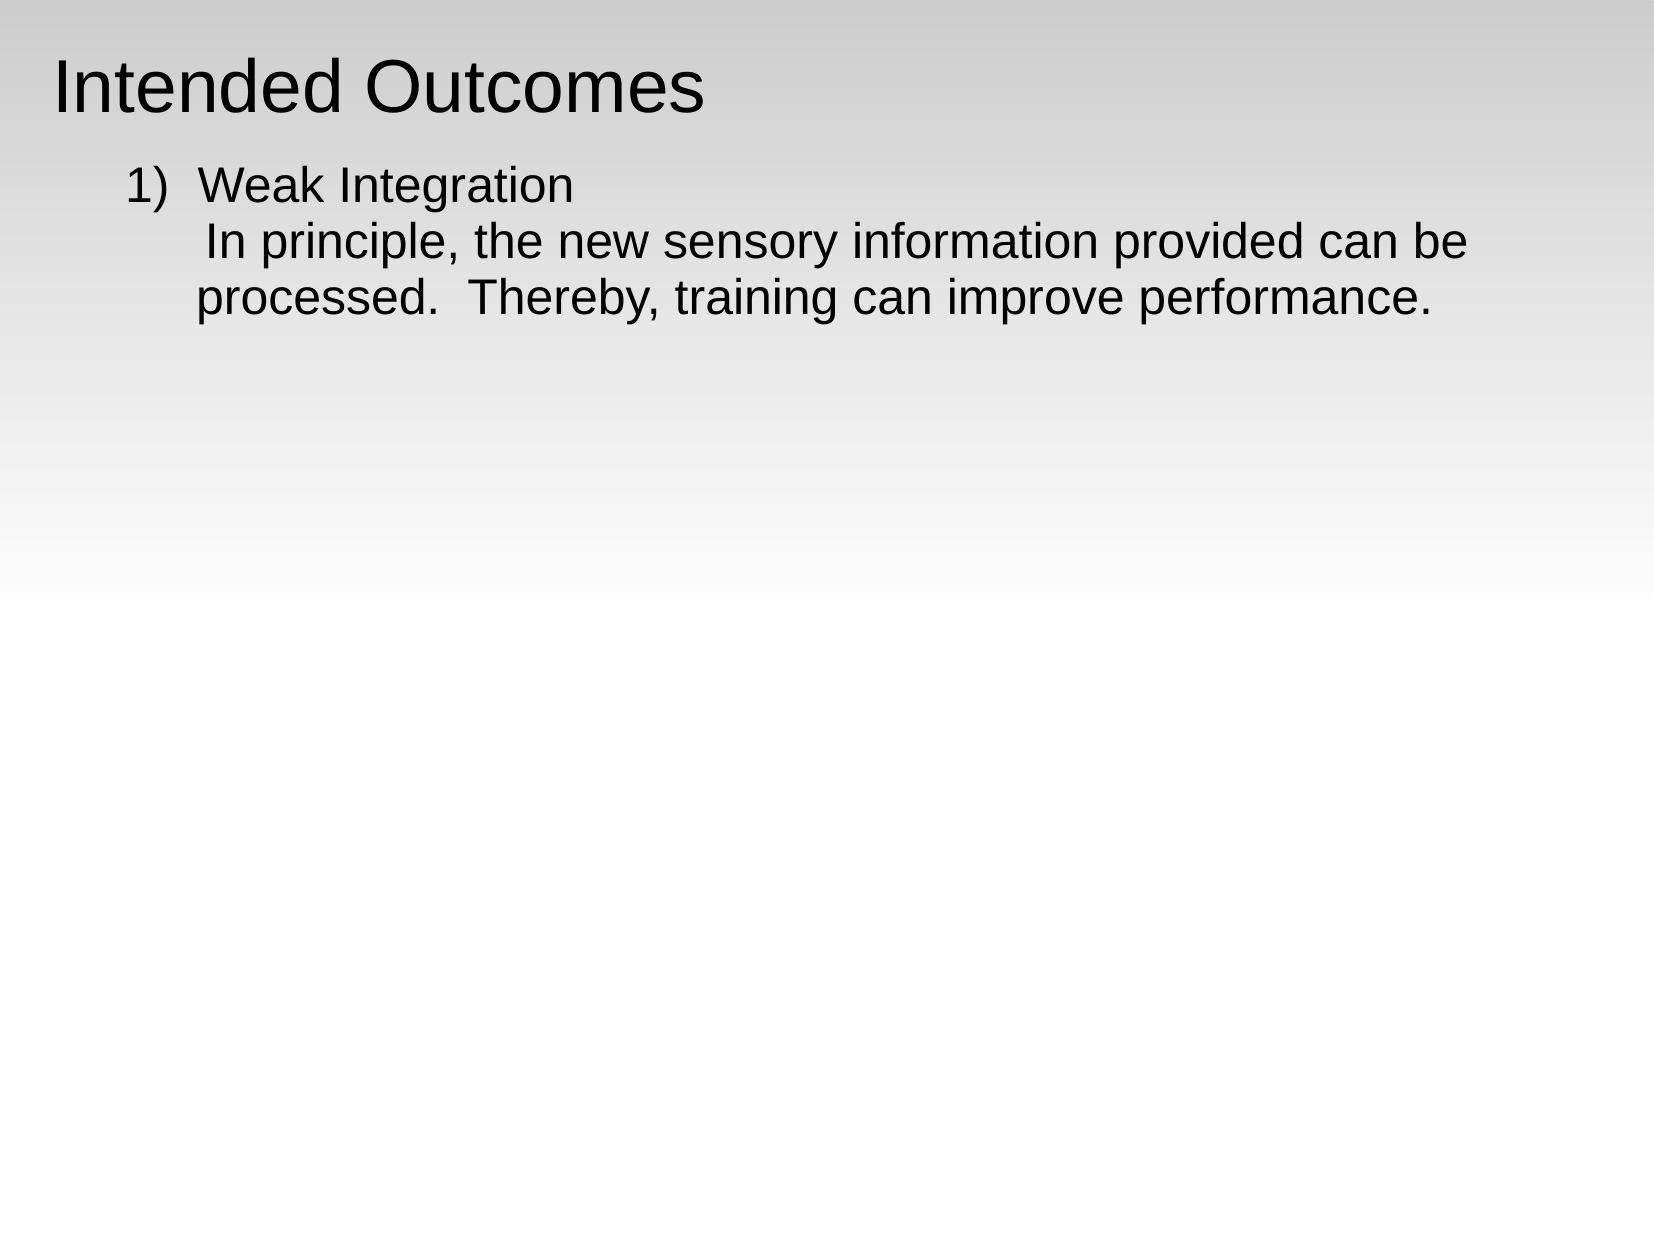

Intended Outcomes
 Weak Integration
In principle, the new sensory information provided can be processed. Thereby, training can improve performance.